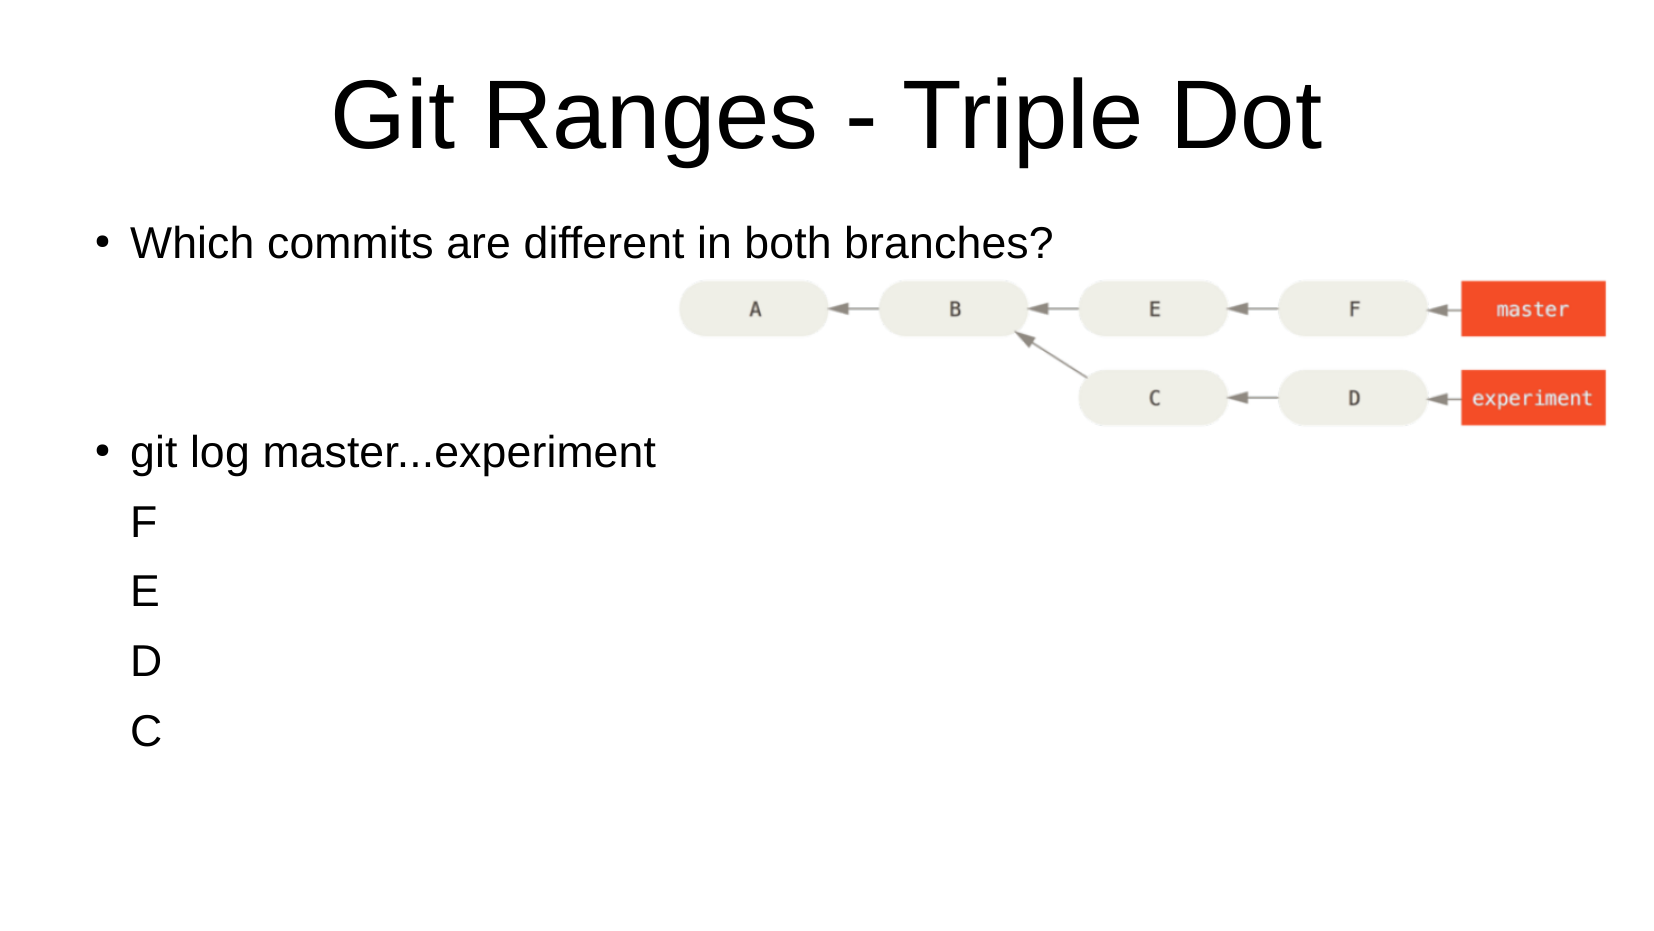

# Git Ranges - Triple Dot
Which commits are different in both branches?
git log master...experiment
F
E
D
C